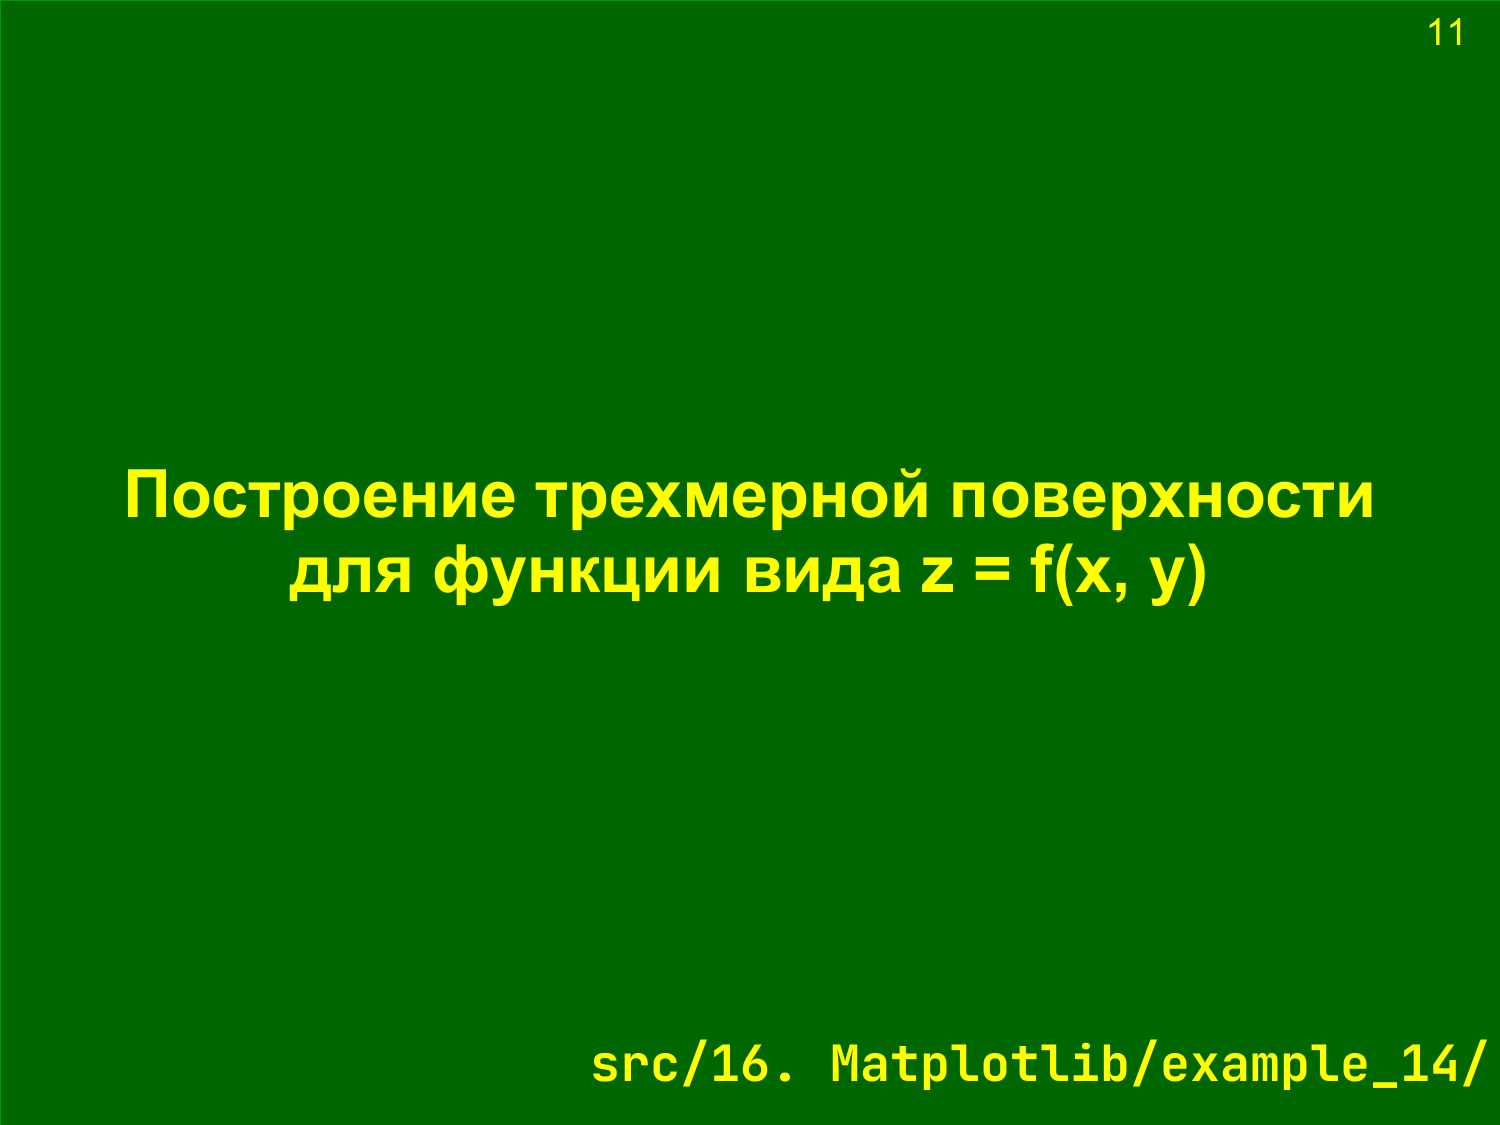

# Построение трехмерной поверхности для функции вида z = f(x, y)
src/16. Matplotlib/example_14/